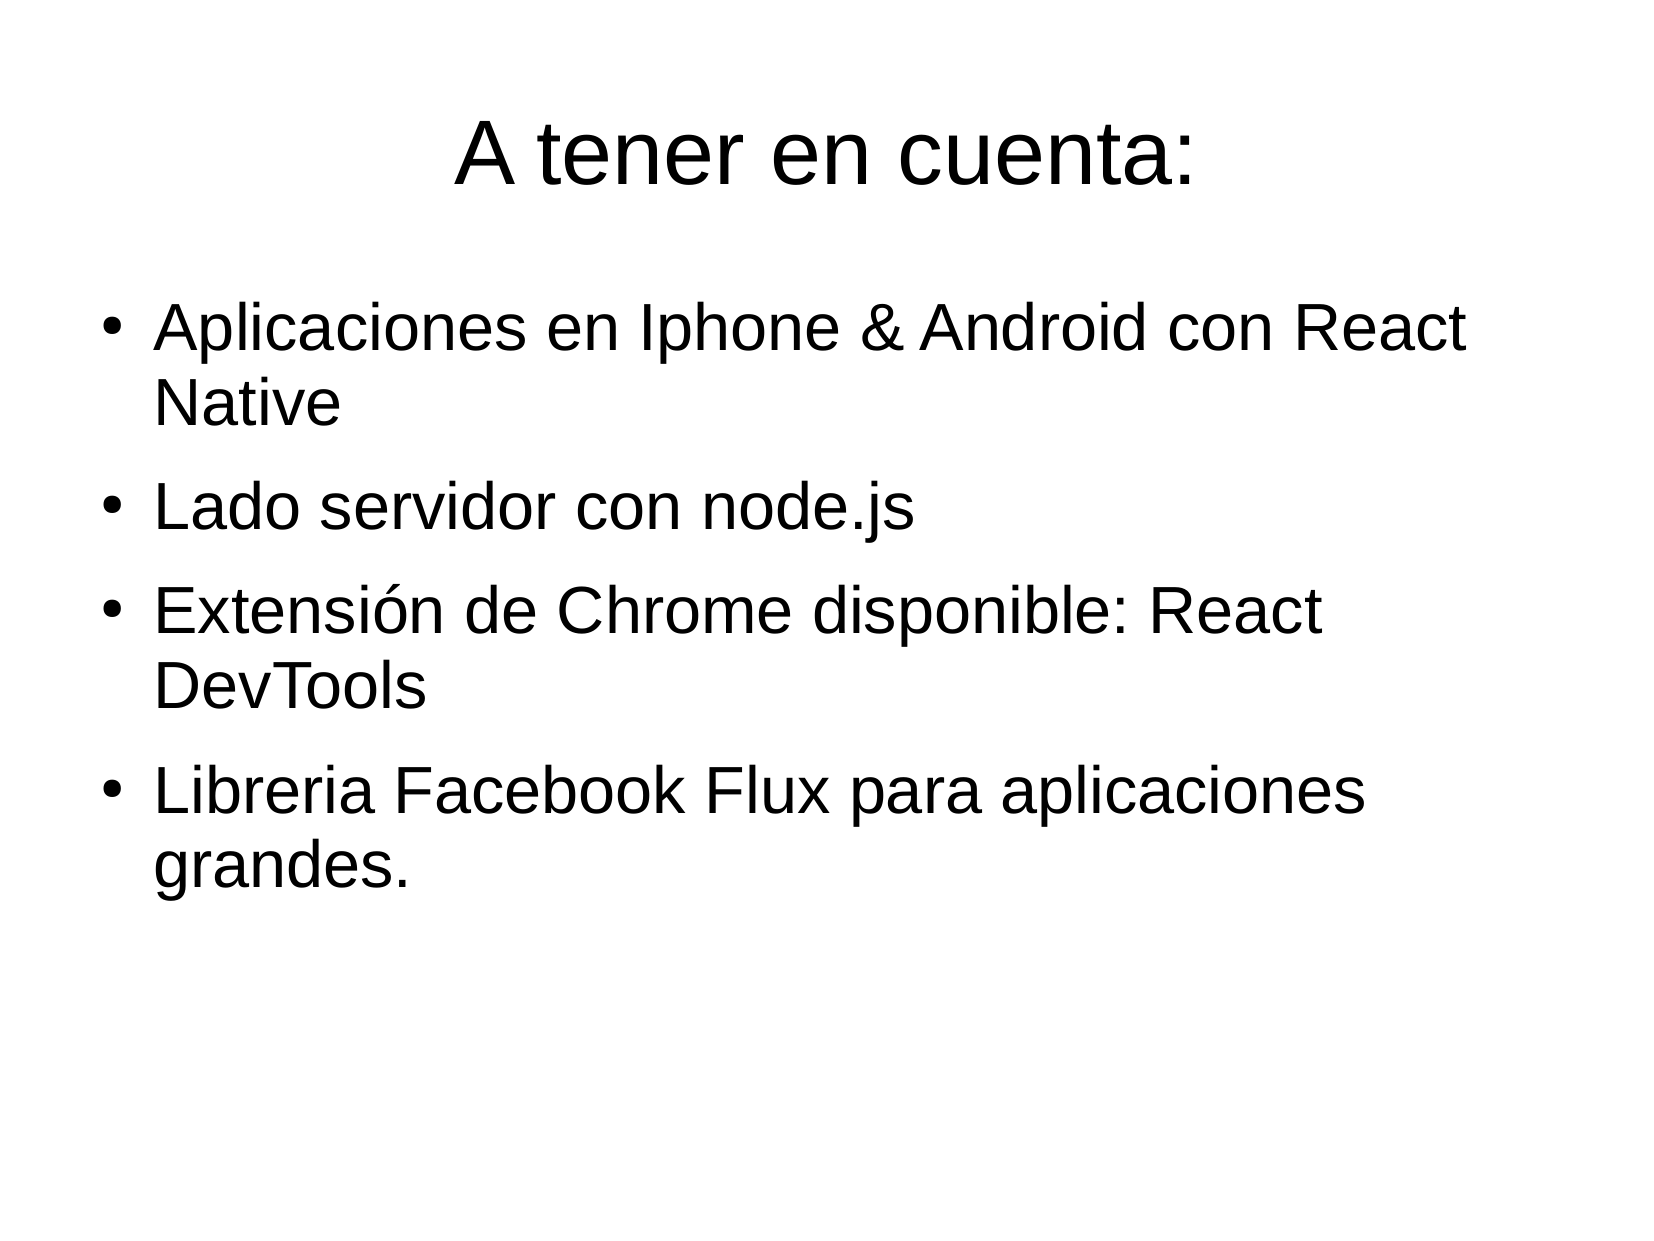

# A tener en cuenta:
Aplicaciones en Iphone & Android con React Native
Lado servidor con node.js
Extensión de Chrome disponible: React DevTools
Libreria Facebook Flux para aplicaciones grandes.